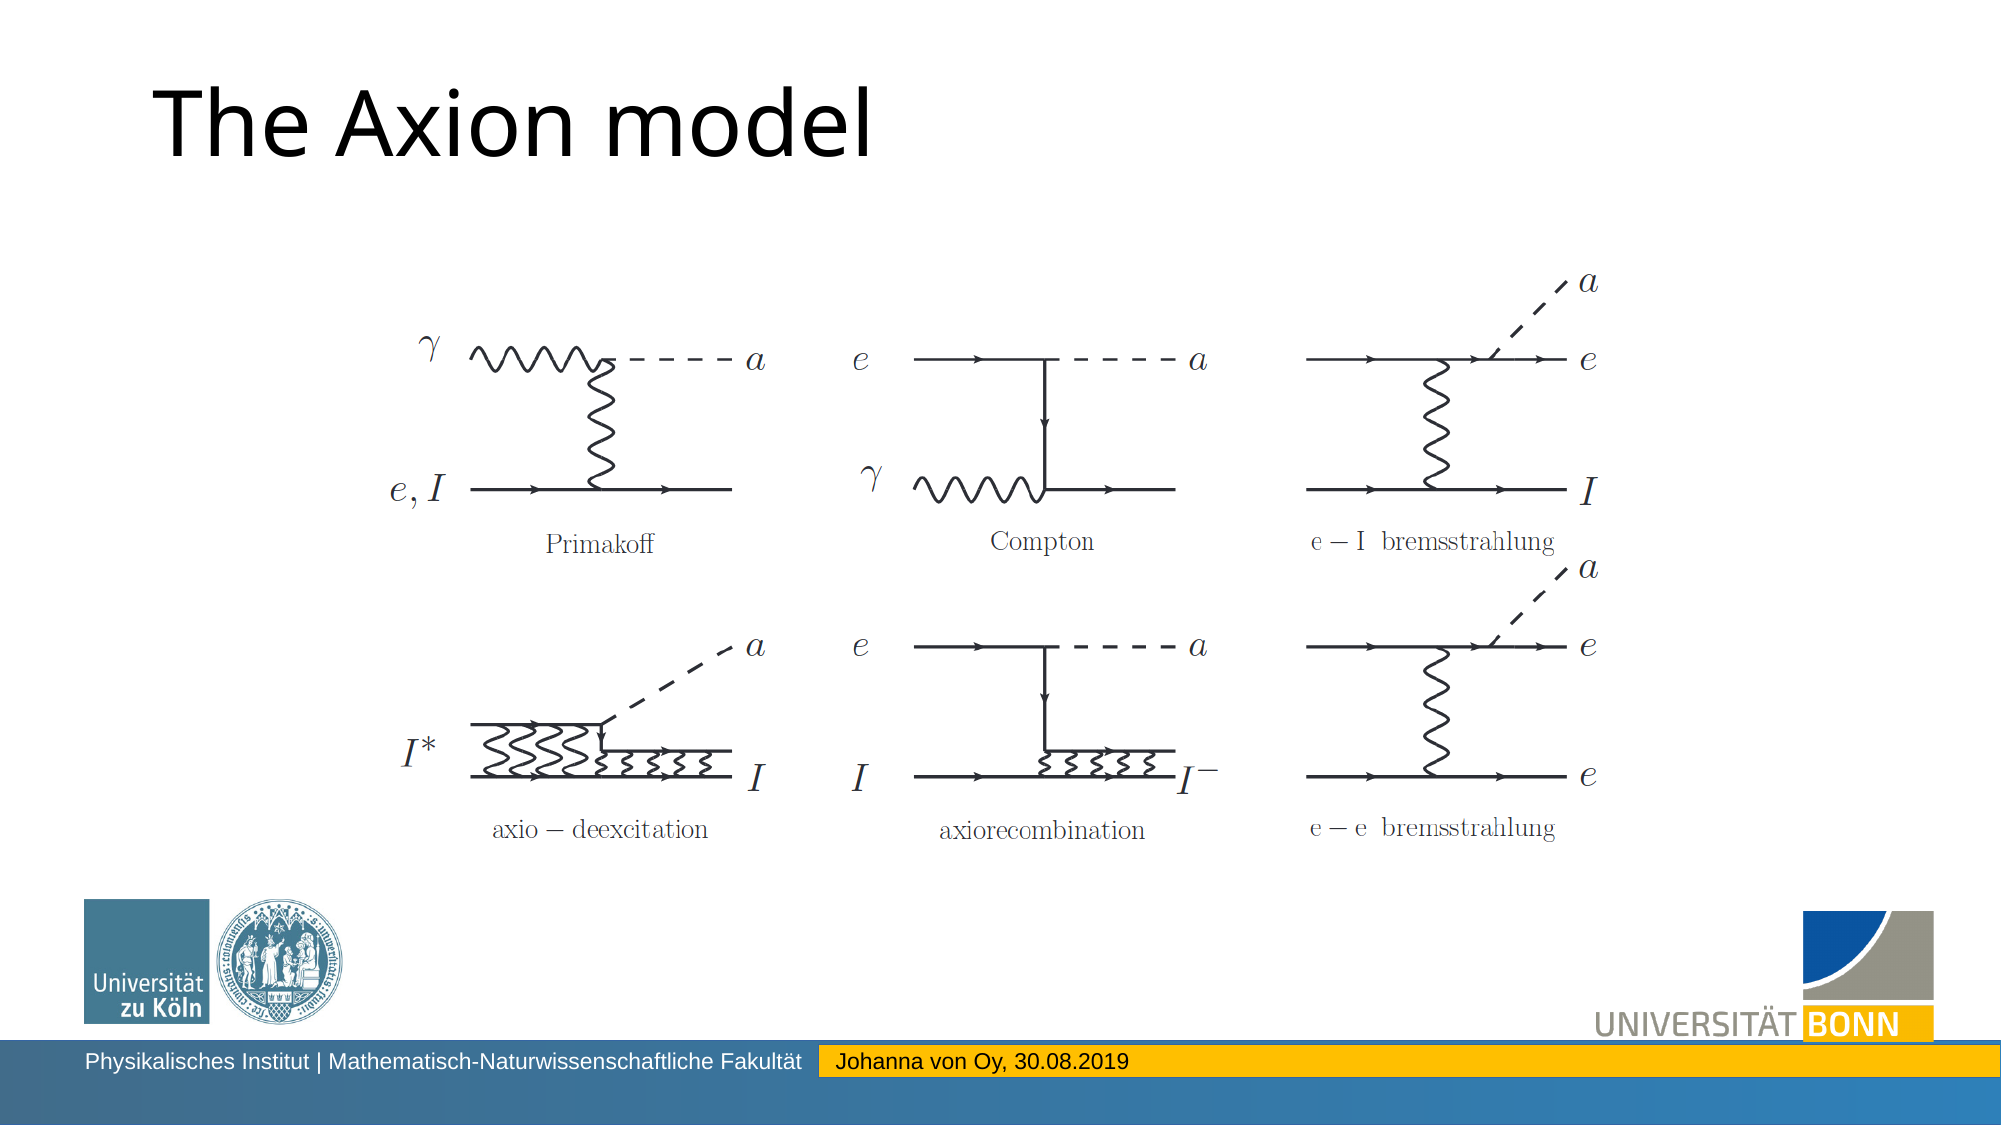

# The Axion model
Physikalisches Institut | Mathematisch-Naturwissenschaftliche Fakultät
 Johanna von Oy, 30.08.2019